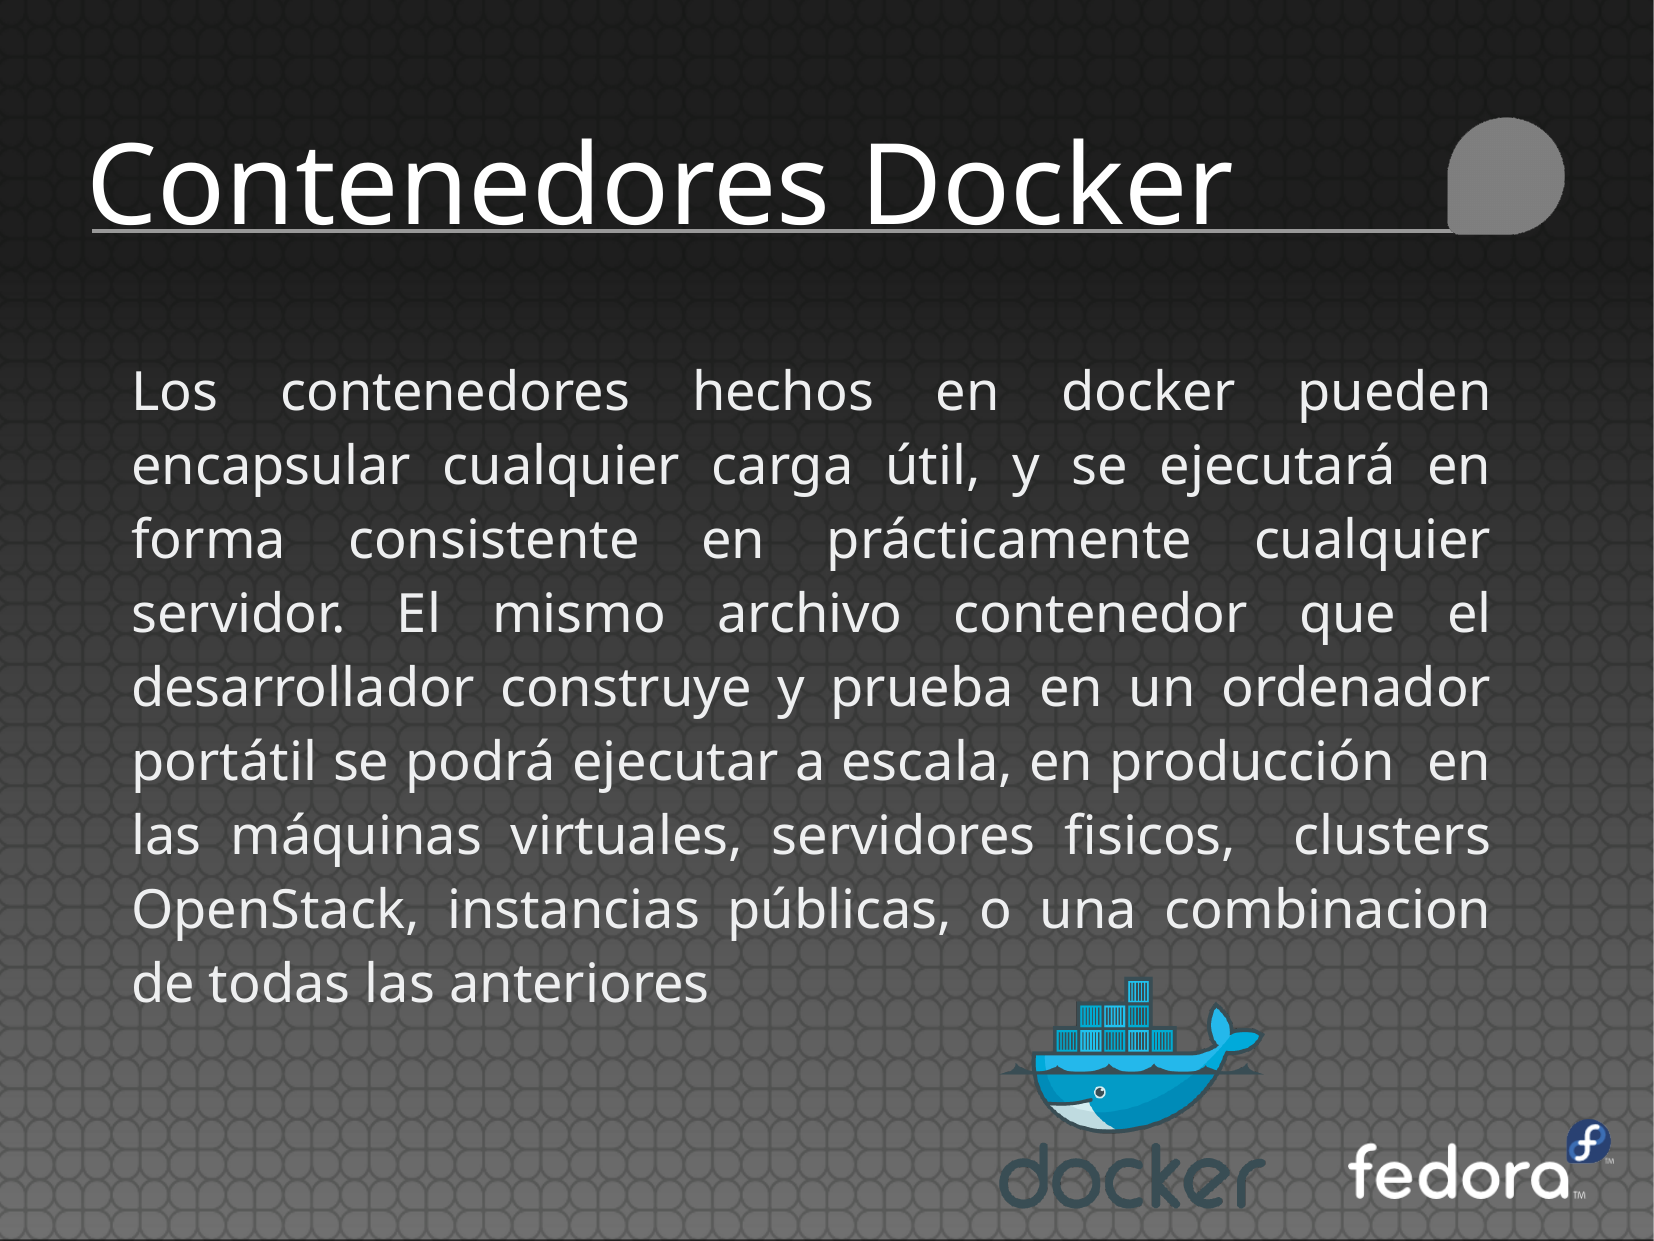

# Contenedores Docker
Los contenedores hechos en docker pueden encapsular cualquier carga útil, y se ejecutará en forma consistente en prácticamente cualquier servidor. El mismo archivo contenedor que el desarrollador construye y prueba en un ordenador portátil se podrá ejecutar a escala, en producción en las máquinas virtuales, servidores fisicos, clusters OpenStack, instancias públicas, o una combinacion de todas las anteriores